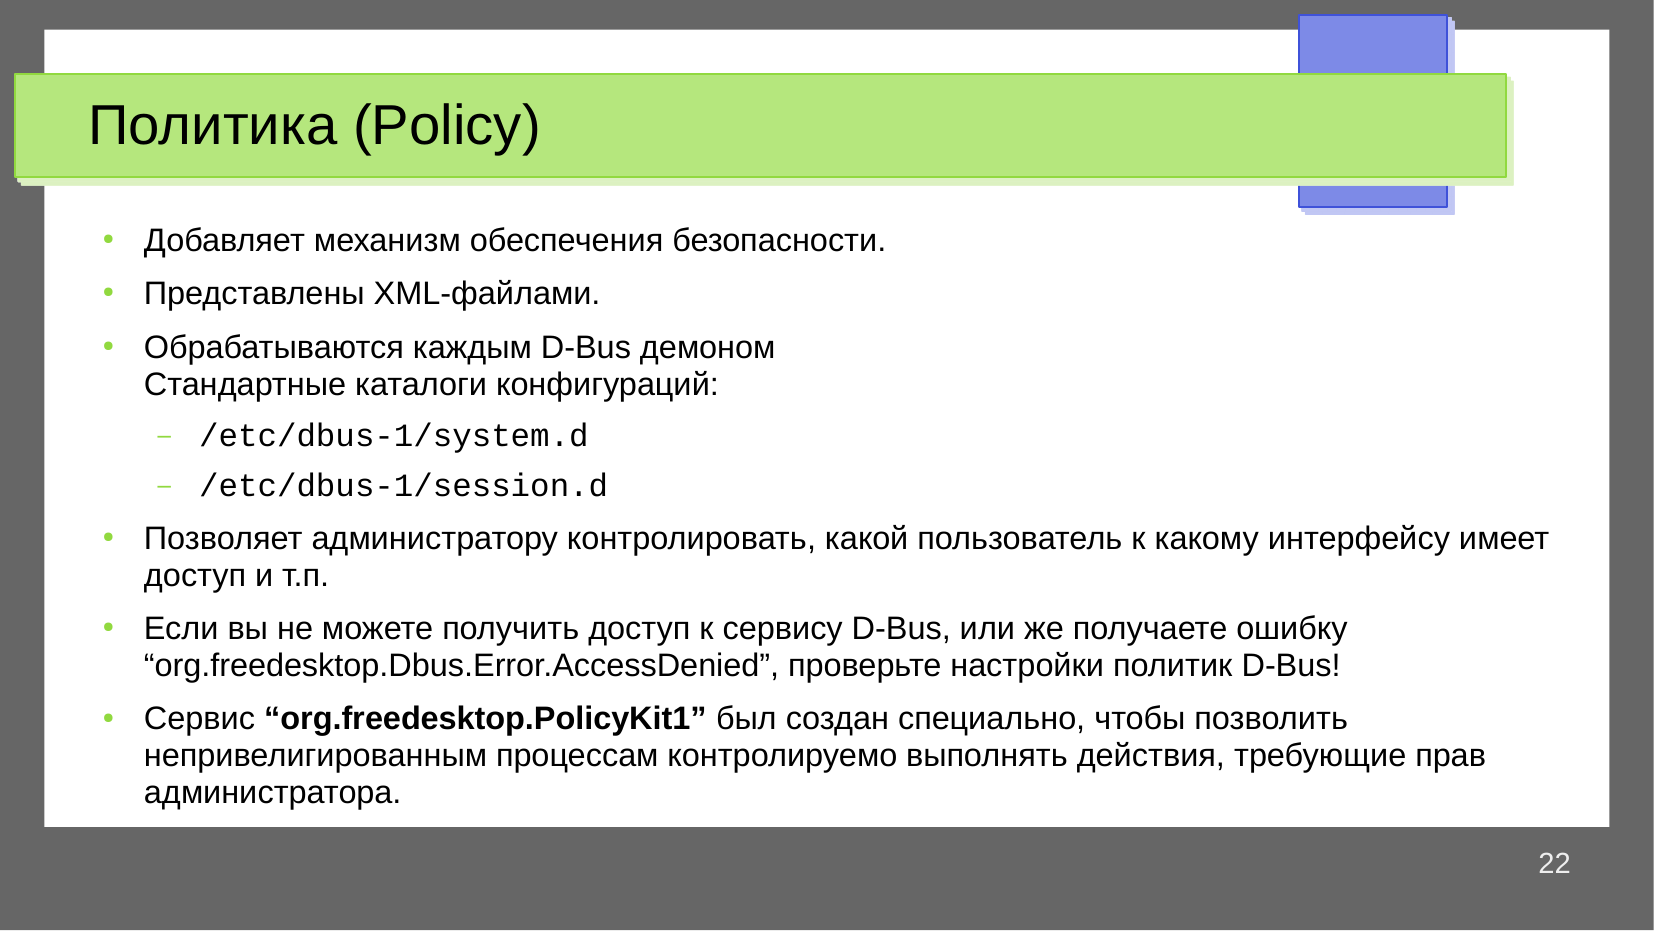

# Политика (Policy)
Добавляет механизм обеспечения безопасности.
Представлены XML-файлами.
Обрабатываются каждым D-Bus демоном
Стандартные каталоги конфигураций:
/etc/dbus-1/system.d
/etc/dbus-1/session.d
Позволяет администратору контролировать, какой пользователь к какому интерфейсу имеет доступ и т.п.
Если вы не можете получить доступ к сервису D-Bus, или же получаете ошибку “org.freedesktop.Dbus.Error.AccessDenied”, проверьте настройки политик D-Bus!
Сервис “org.freedesktop.PolicyKit1” был создан специально, чтобы позволить непривелигированным процессам контролируемо выполнять действия, требующие прав администратора.
22